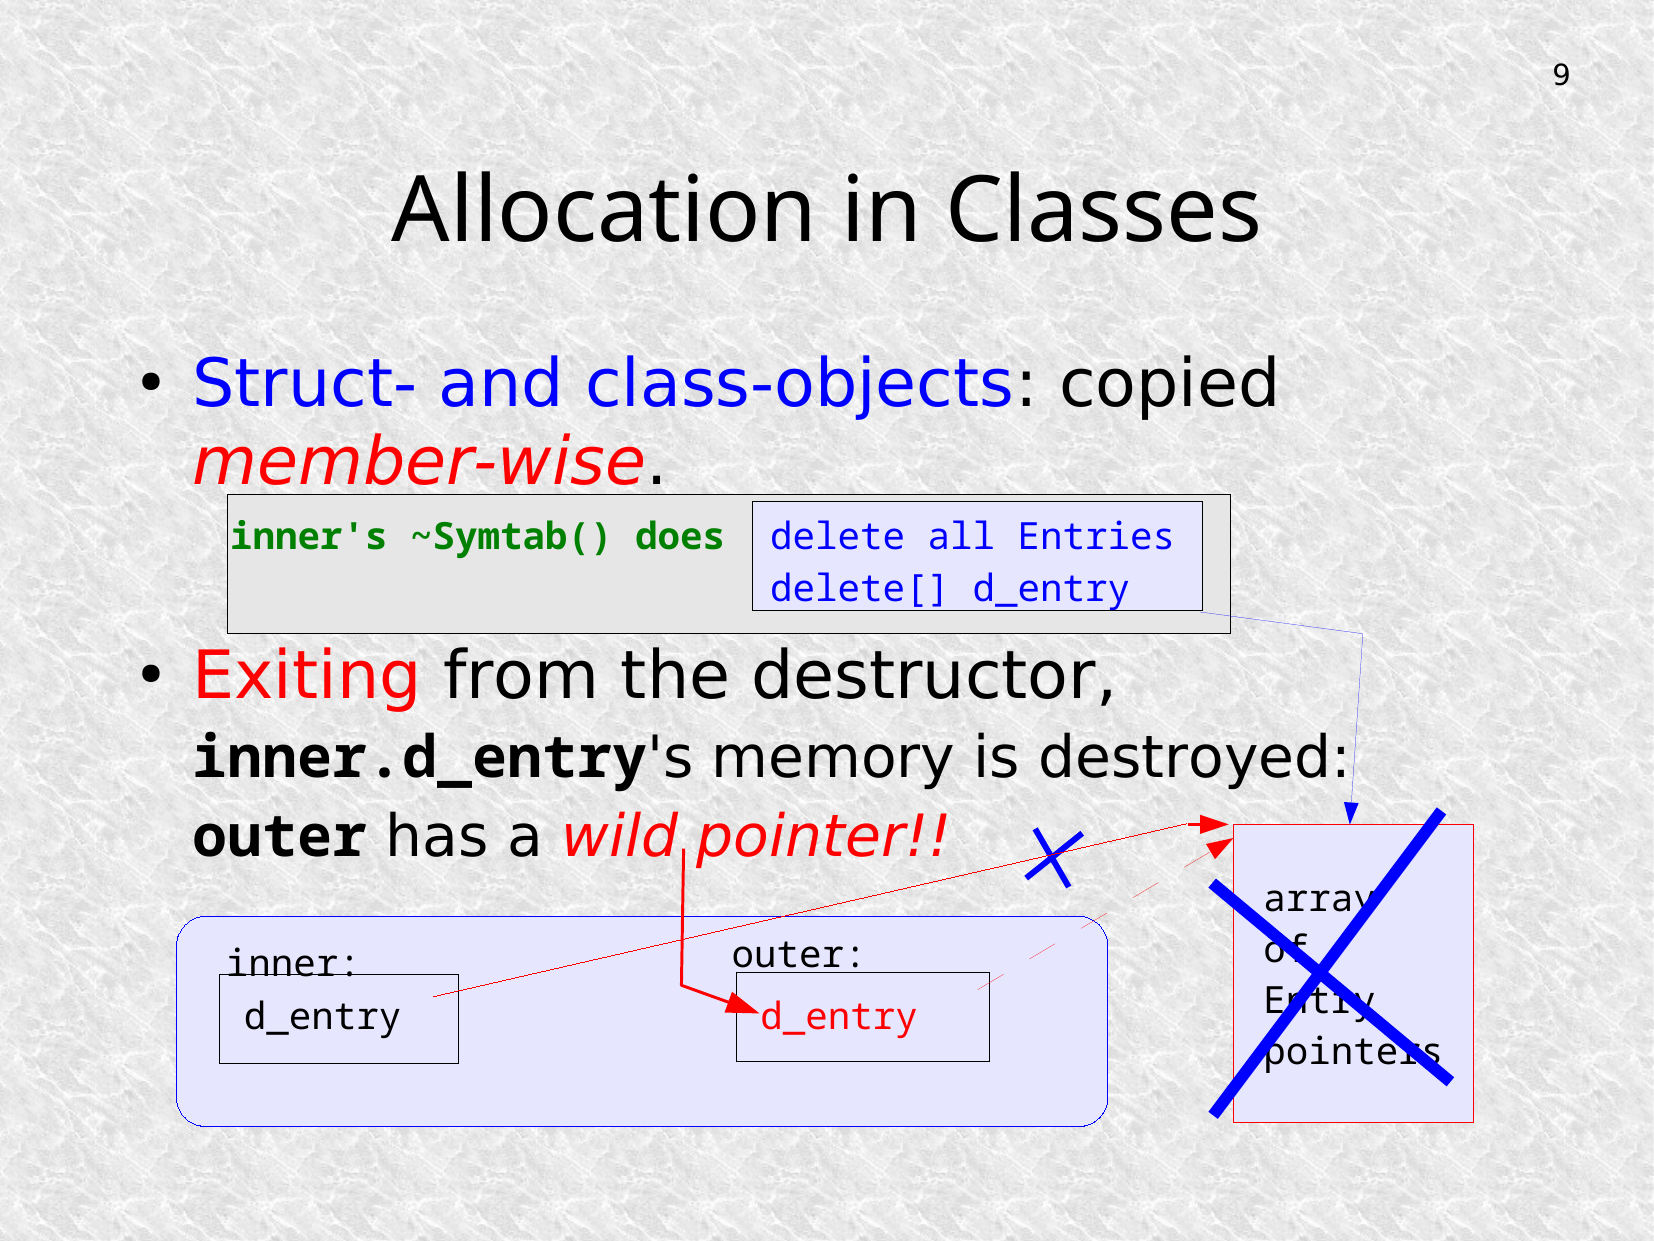

9
# Allocation in Classes
Struct- and class-objects: copied member-wise.
Exiting from the destructor, inner.d_entry's memory is destroyed:
outer has a wild pointer!!
inner's ~Symtab() does delete all Entries
 delete[] d_entry
array
of
Entry
pointers
outer:
inner:
d_entry					d_entry